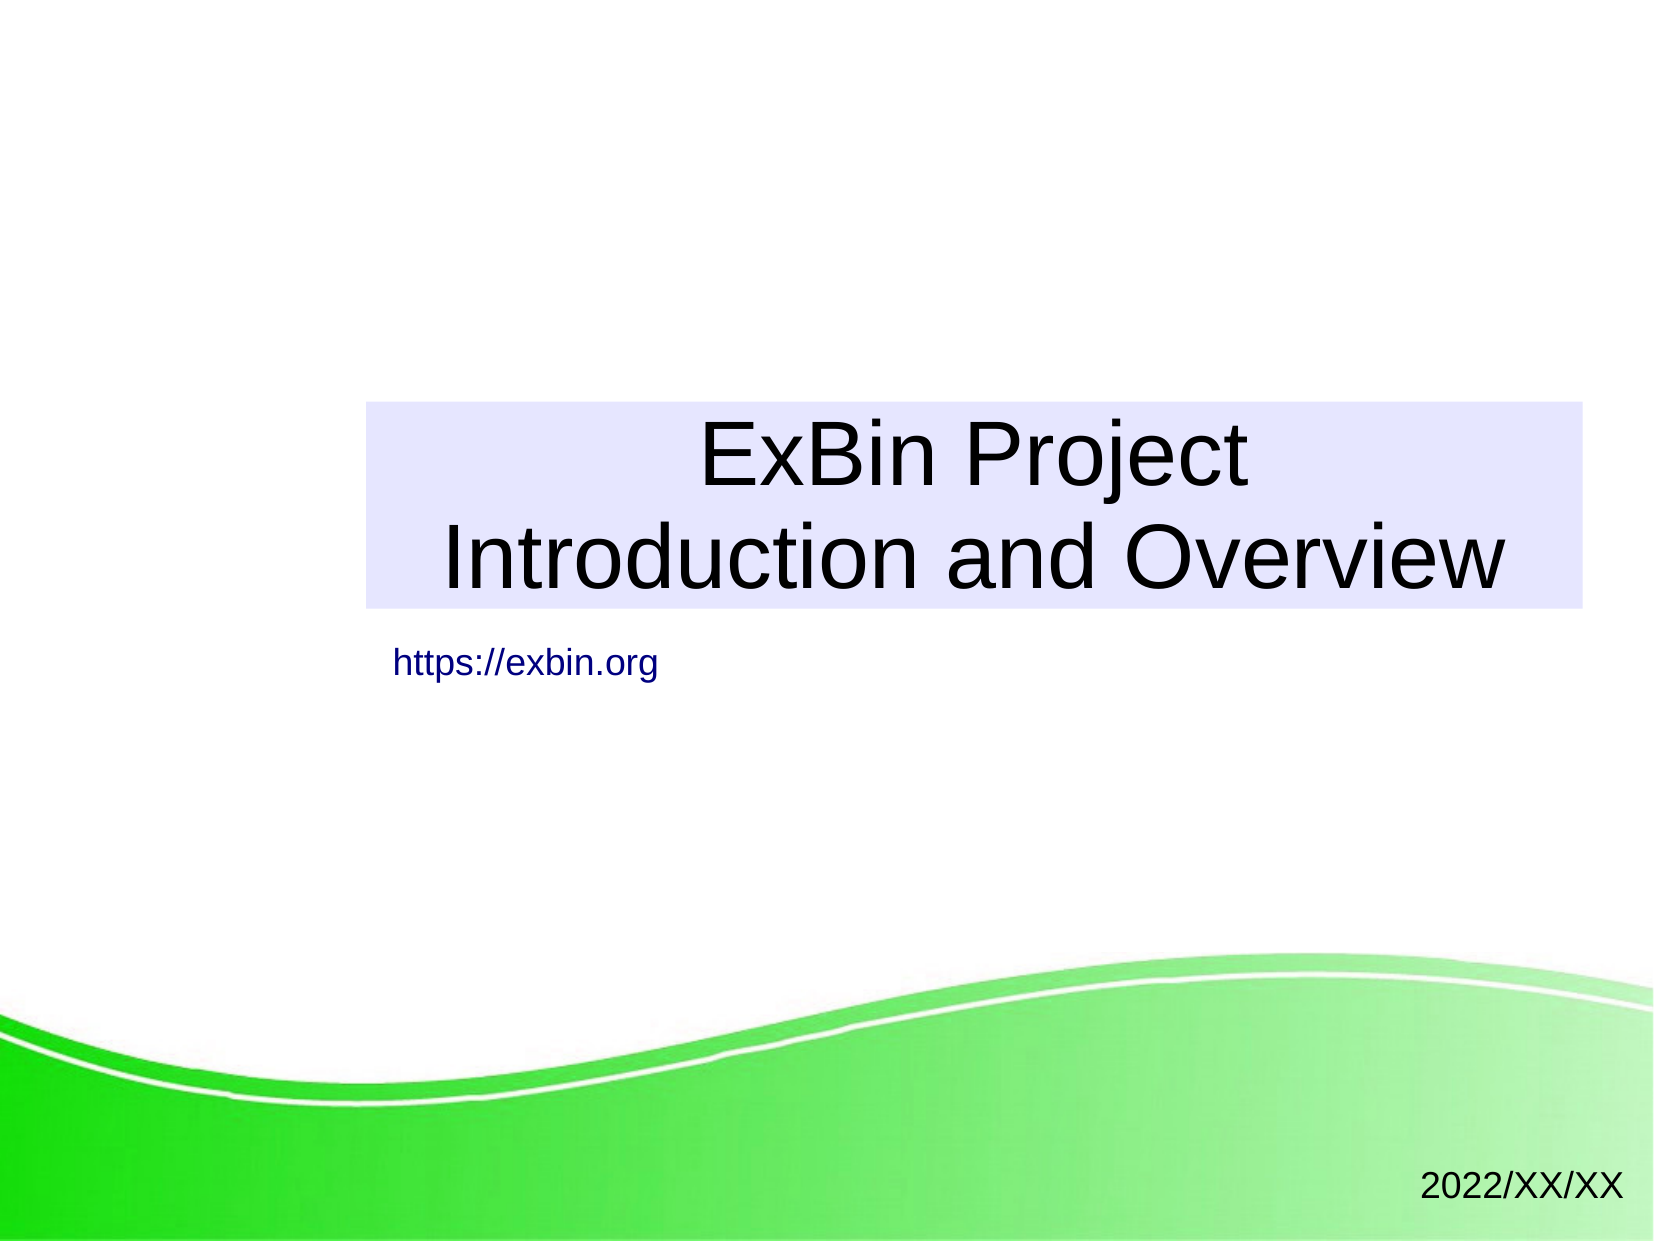

# ExBin Project Introduction and Overview
https://exbin.org
2022/XX/XX